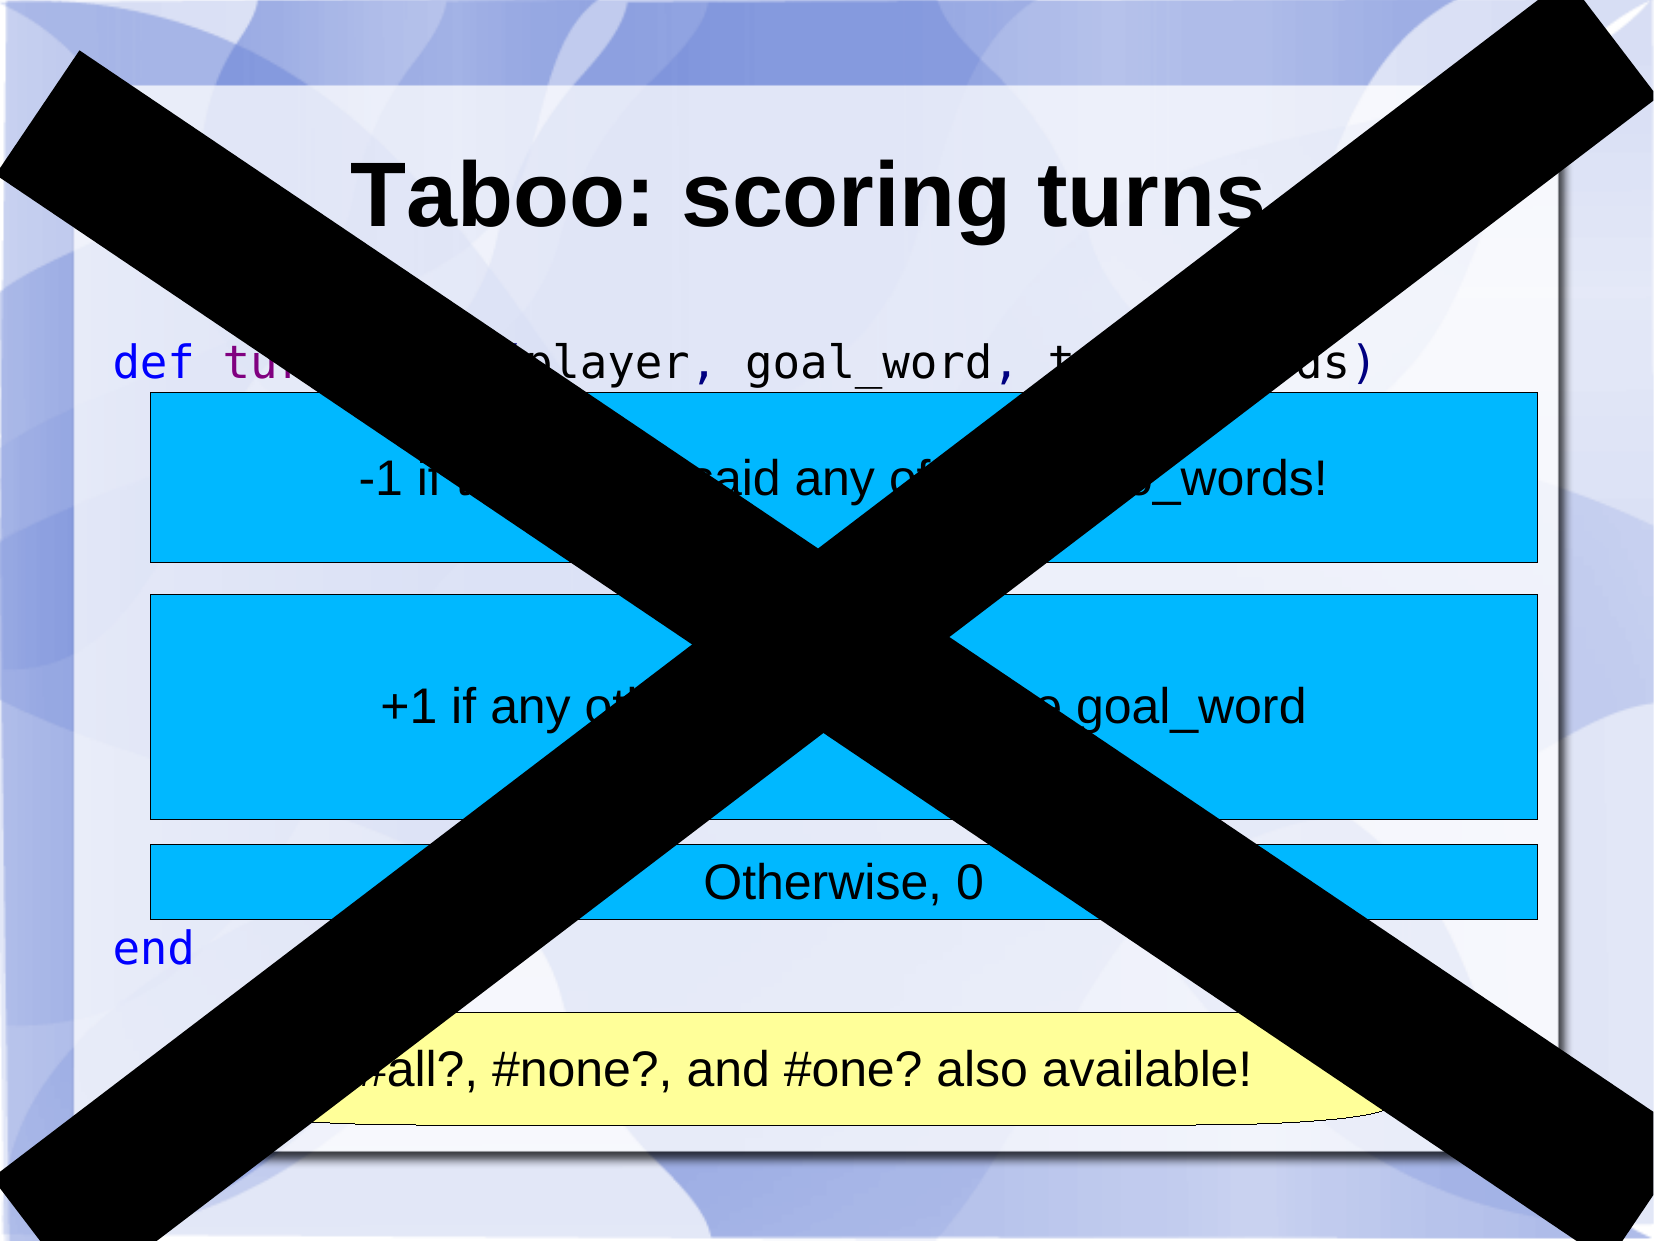

# Taboo: scoring turns
def turn_score(player, goal_word, taboo_words)
 return -1 if words_said_by(player).any? do |word|
 taboo_words.include?(word)
 end
 guessed_words = @players.flat_map do |player|
 words_said_by(player)
 end
 return 1 if guessed_words.member?(goal_word)
 return 0
end
-1 if the player said any of the taboo_words!
+1 if any other players said the goal_word
Otherwise, 0
#all?, #none?, and #one? also available!